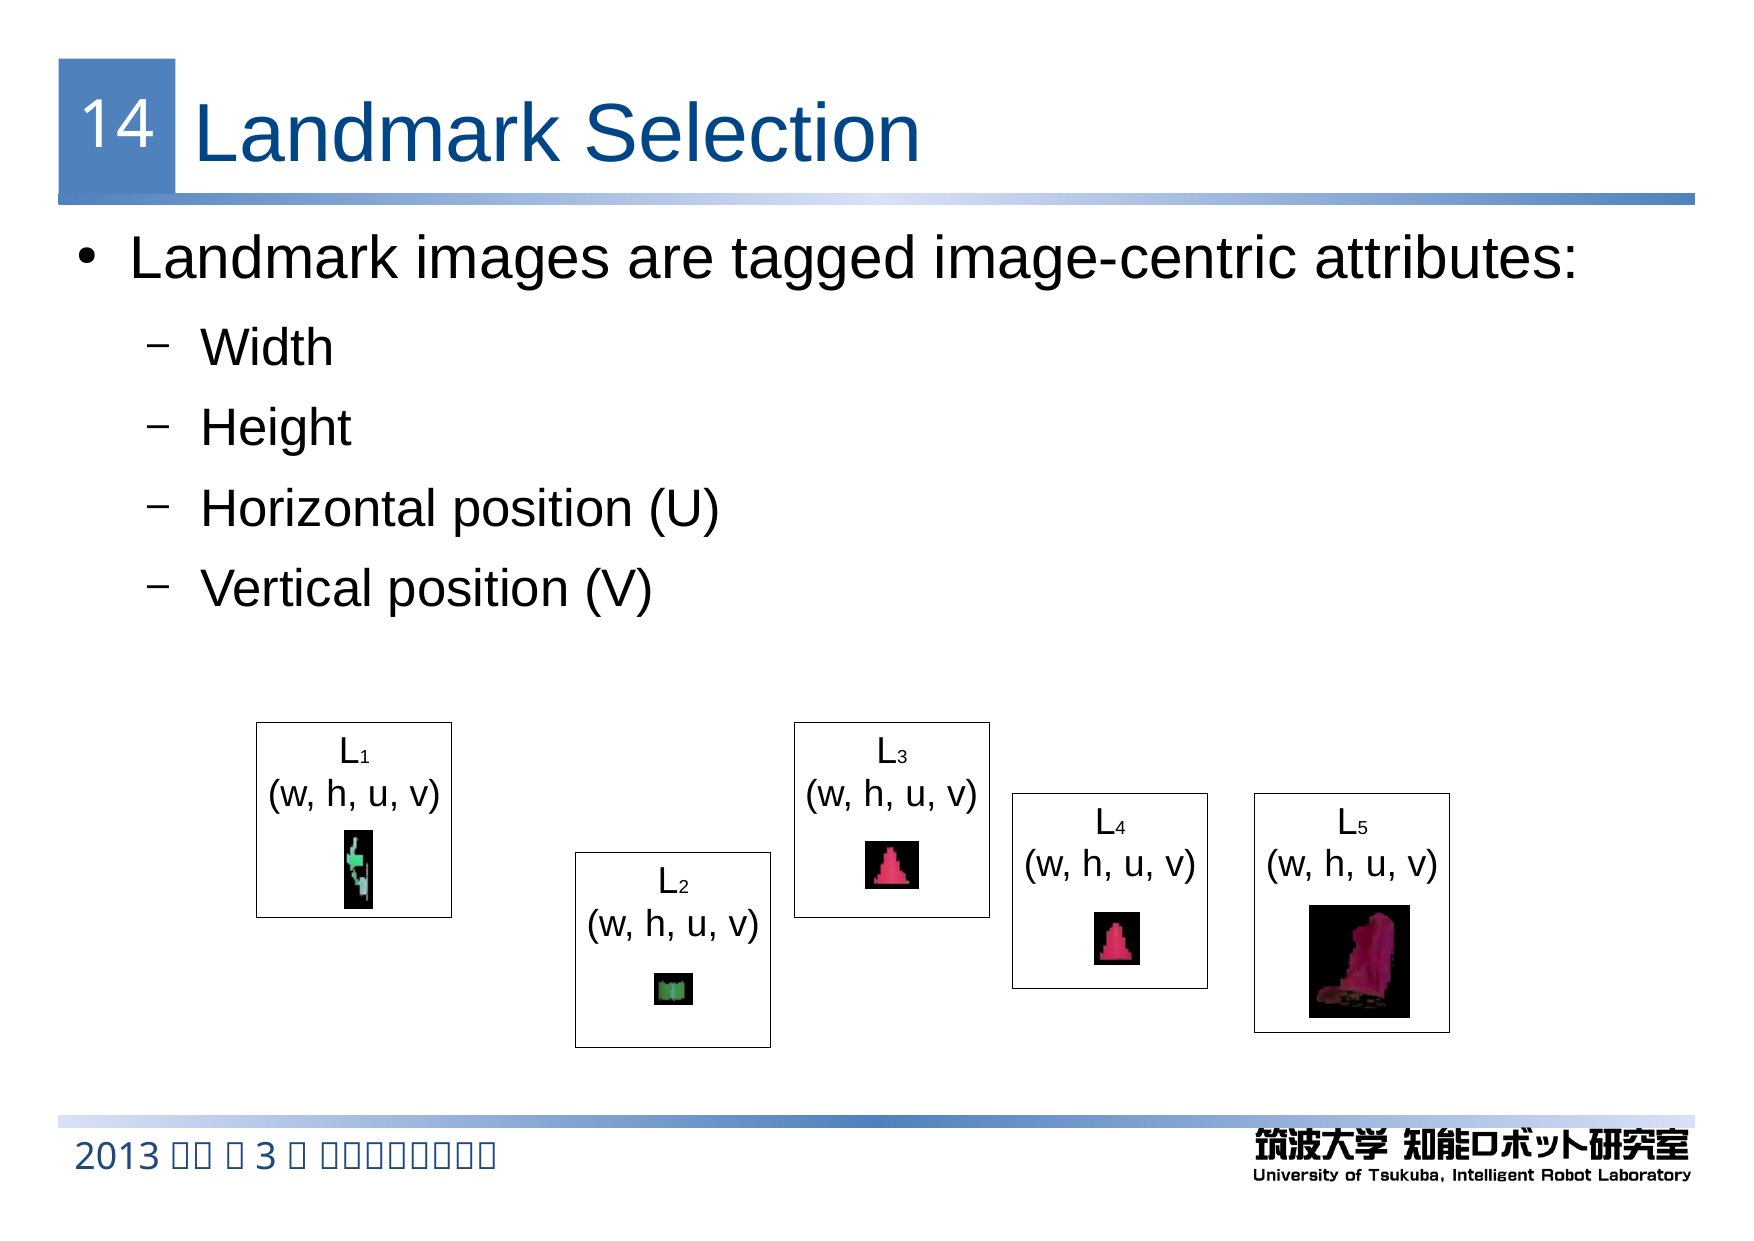

# Landmark Selection
Landmark images are tagged image-centric attributes:
Width
Height
Horizontal position (U)
Vertical position (V)
L1
(w, h, u, v)
L3
(w, h, u, v)
L4
(w, h, u, v)
L5
(w, h, u, v)
L2
(w, h, u, v)